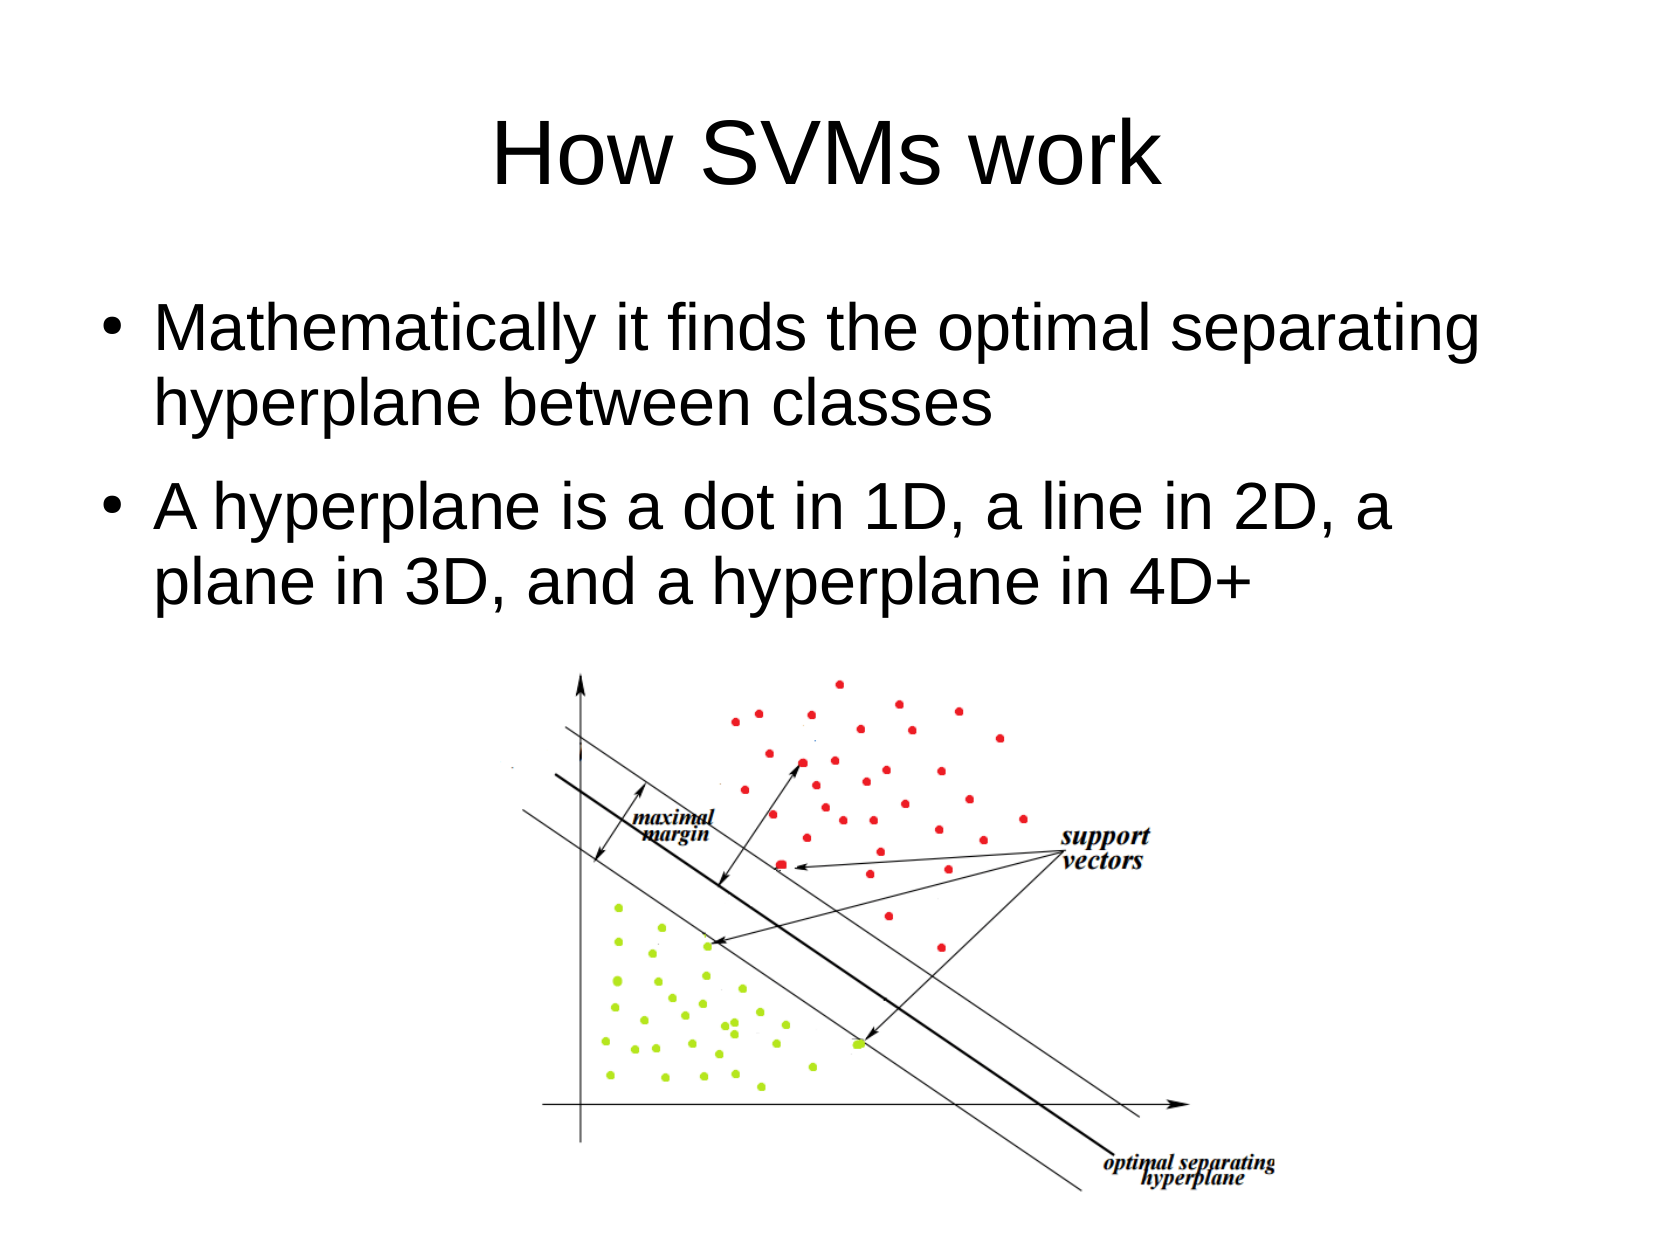

# How SVMs work
Mathematically it finds the optimal separating hyperplane between classes
A hyperplane is a dot in 1D, a line in 2D, a plane in 3D, and a hyperplane in 4D+